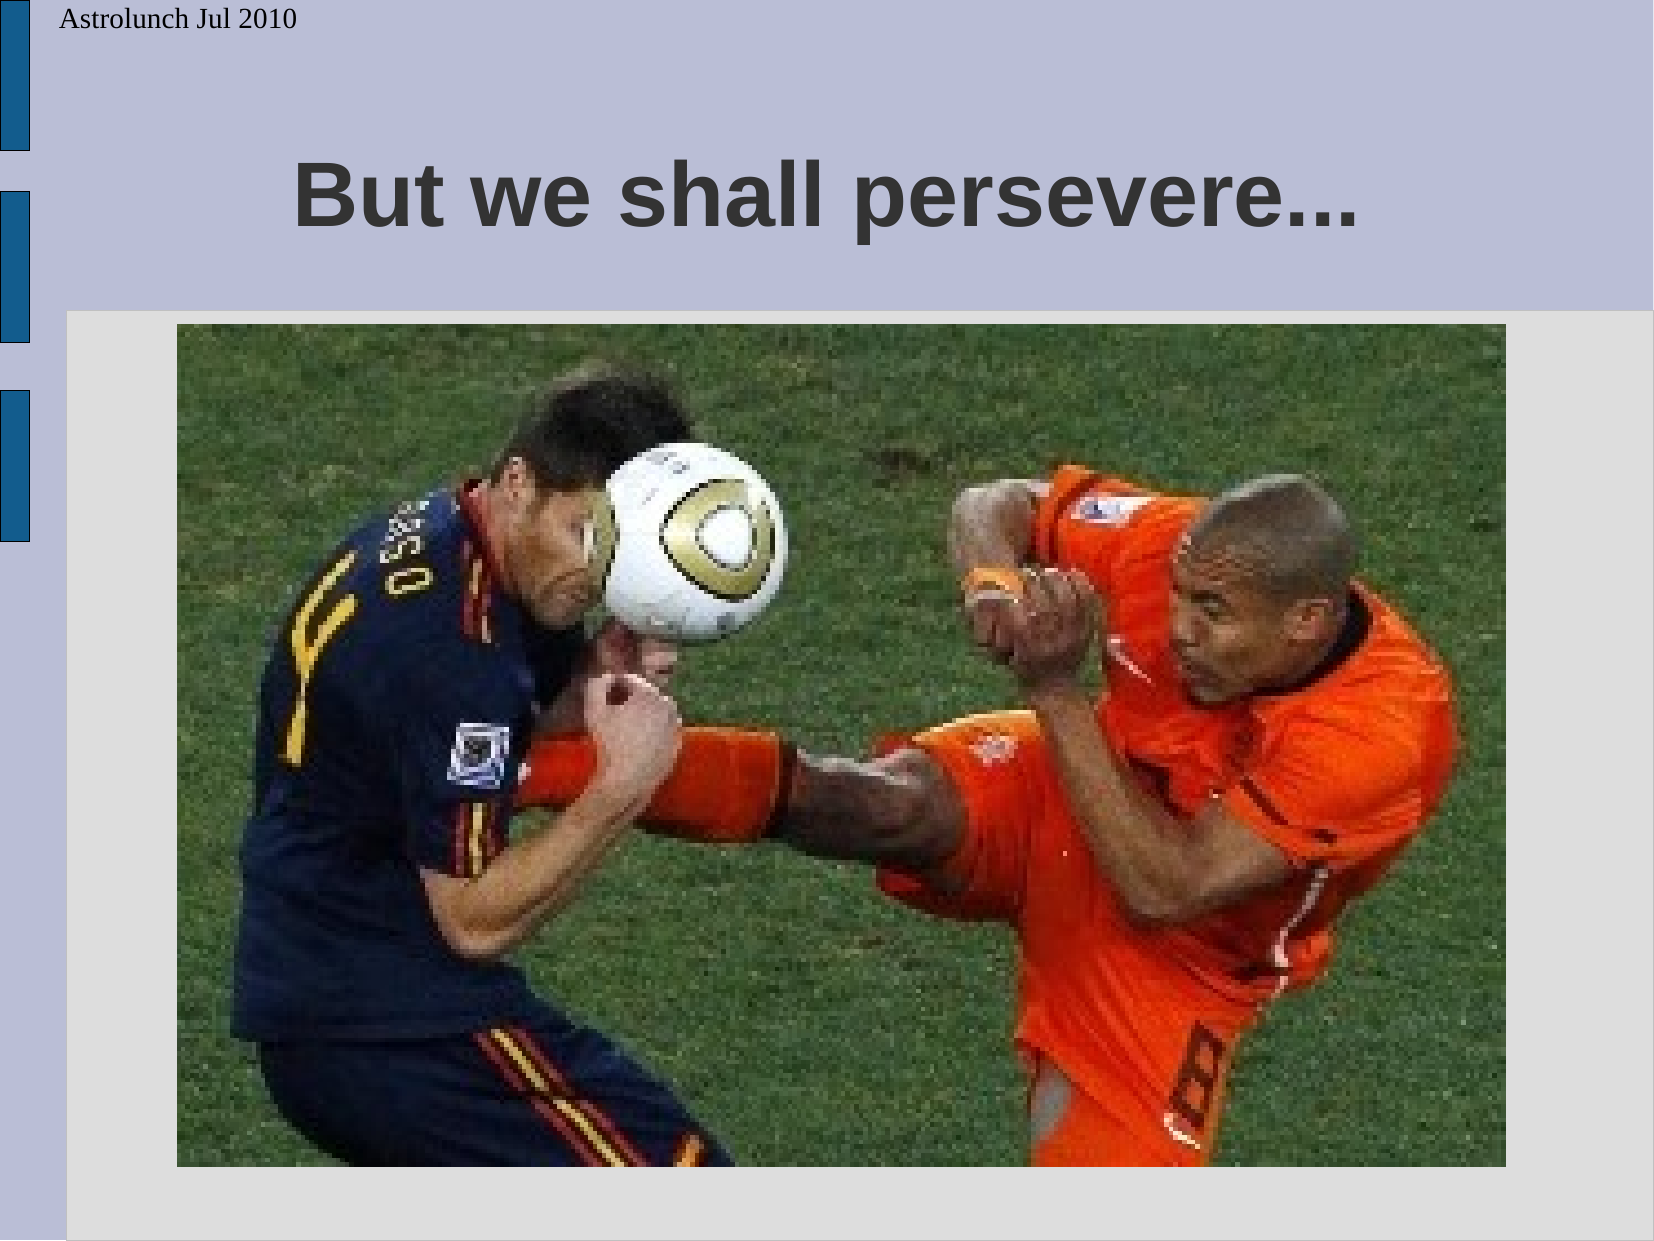

Astrolunch Jul 2010
# But we shall persevere...